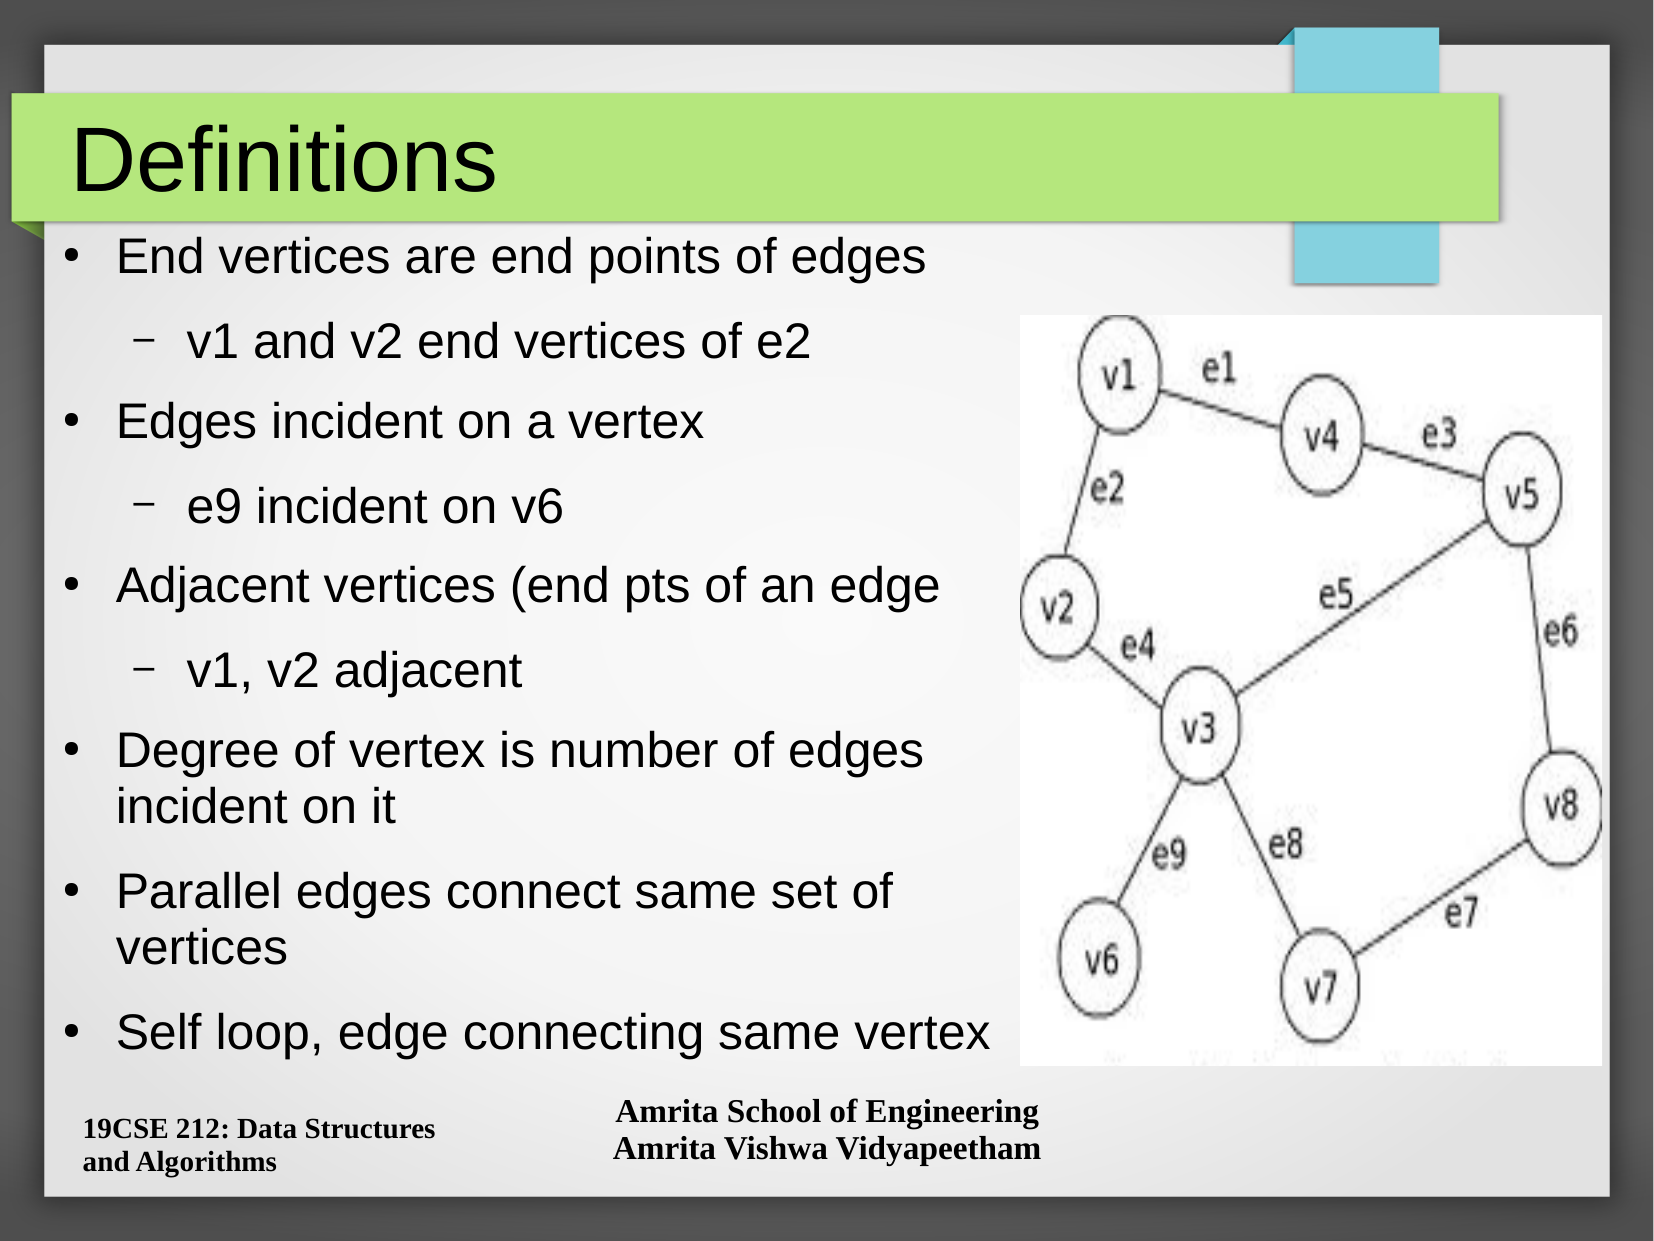

# Definitions
End vertices are end points of edges
v1 and v2 end vertices of e2
Edges incident on a vertex
e9 incident on v6
Adjacent vertices (end pts of an edge
v1, v2 adjacent
Degree of vertex is number of edges incident on it
Parallel edges connect same set of vertices
Self loop, edge connecting same vertex